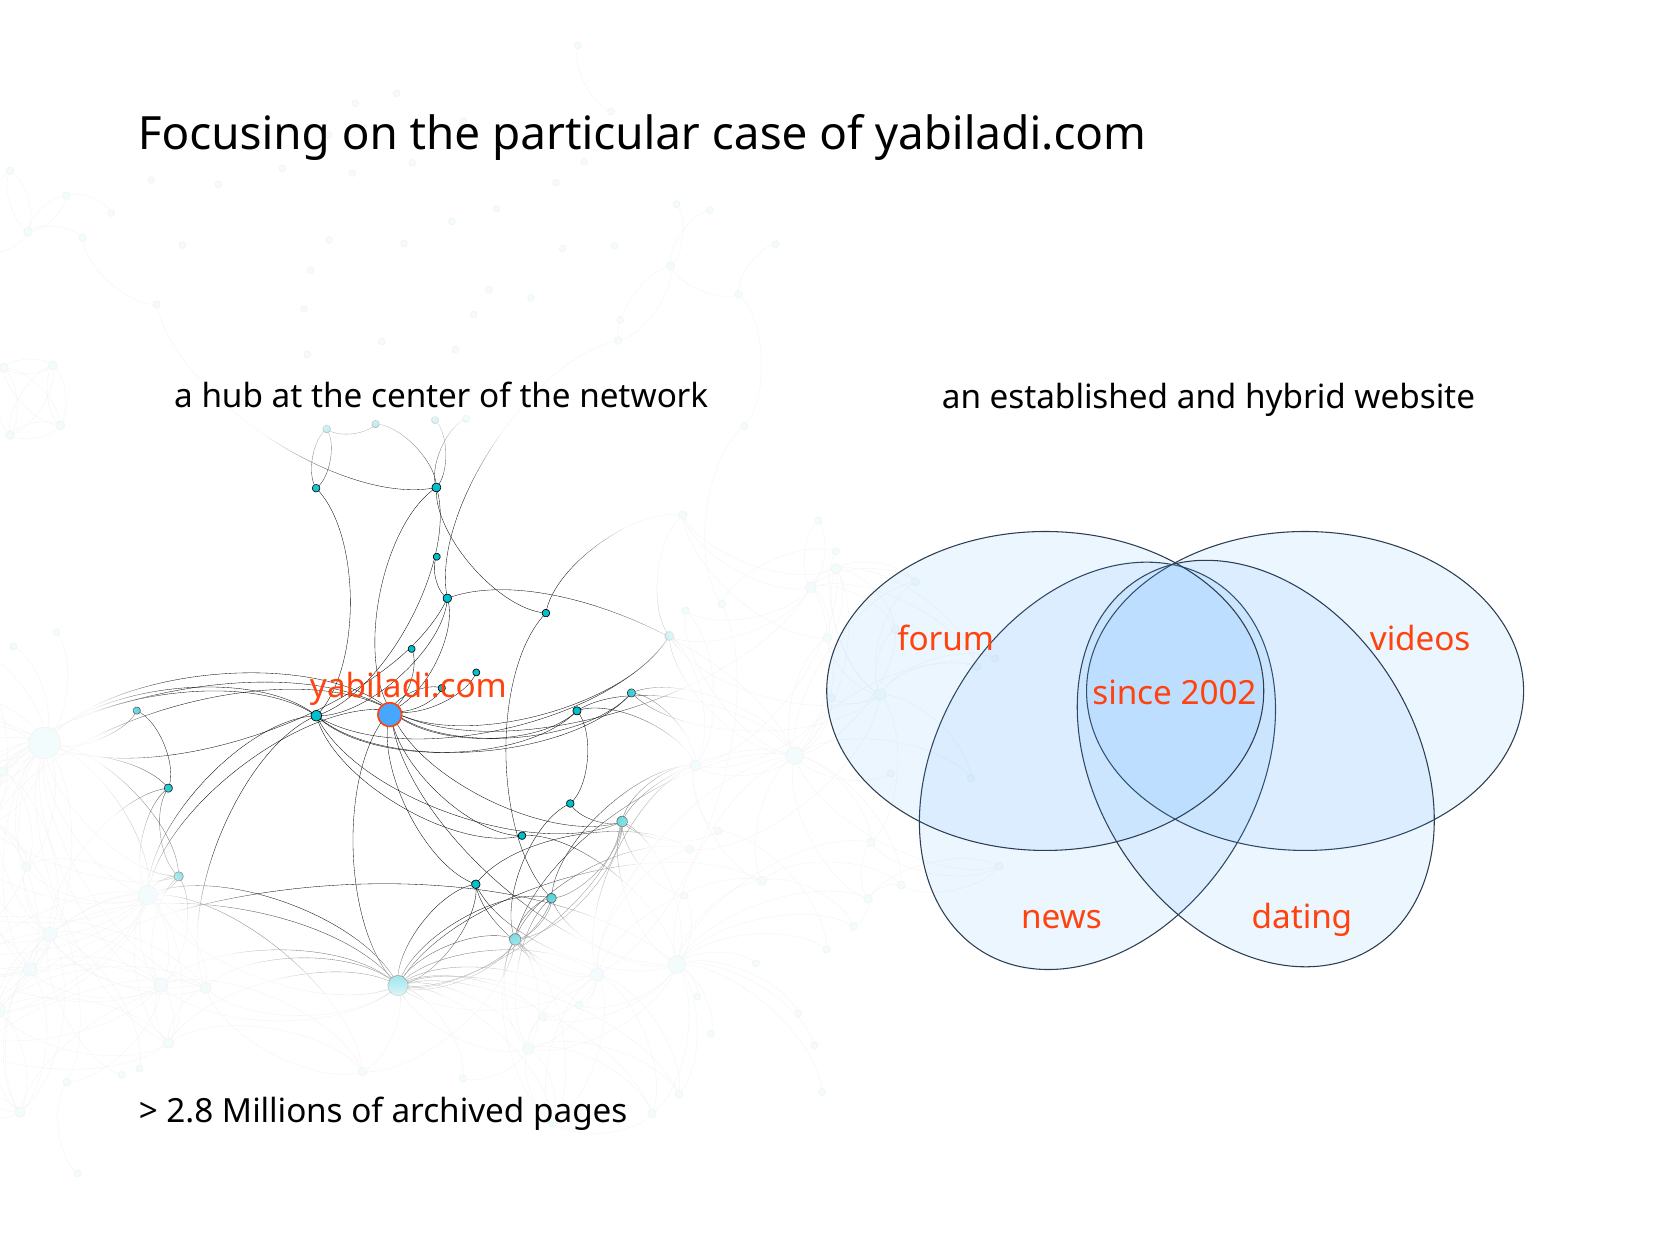

Focusing on the particular case of yabiladi.com
a hub at the center of the network
an established and hybrid website
forum
videos
yabiladi.com
since 2002
news
dating
> 2.8 Millions of archived pages